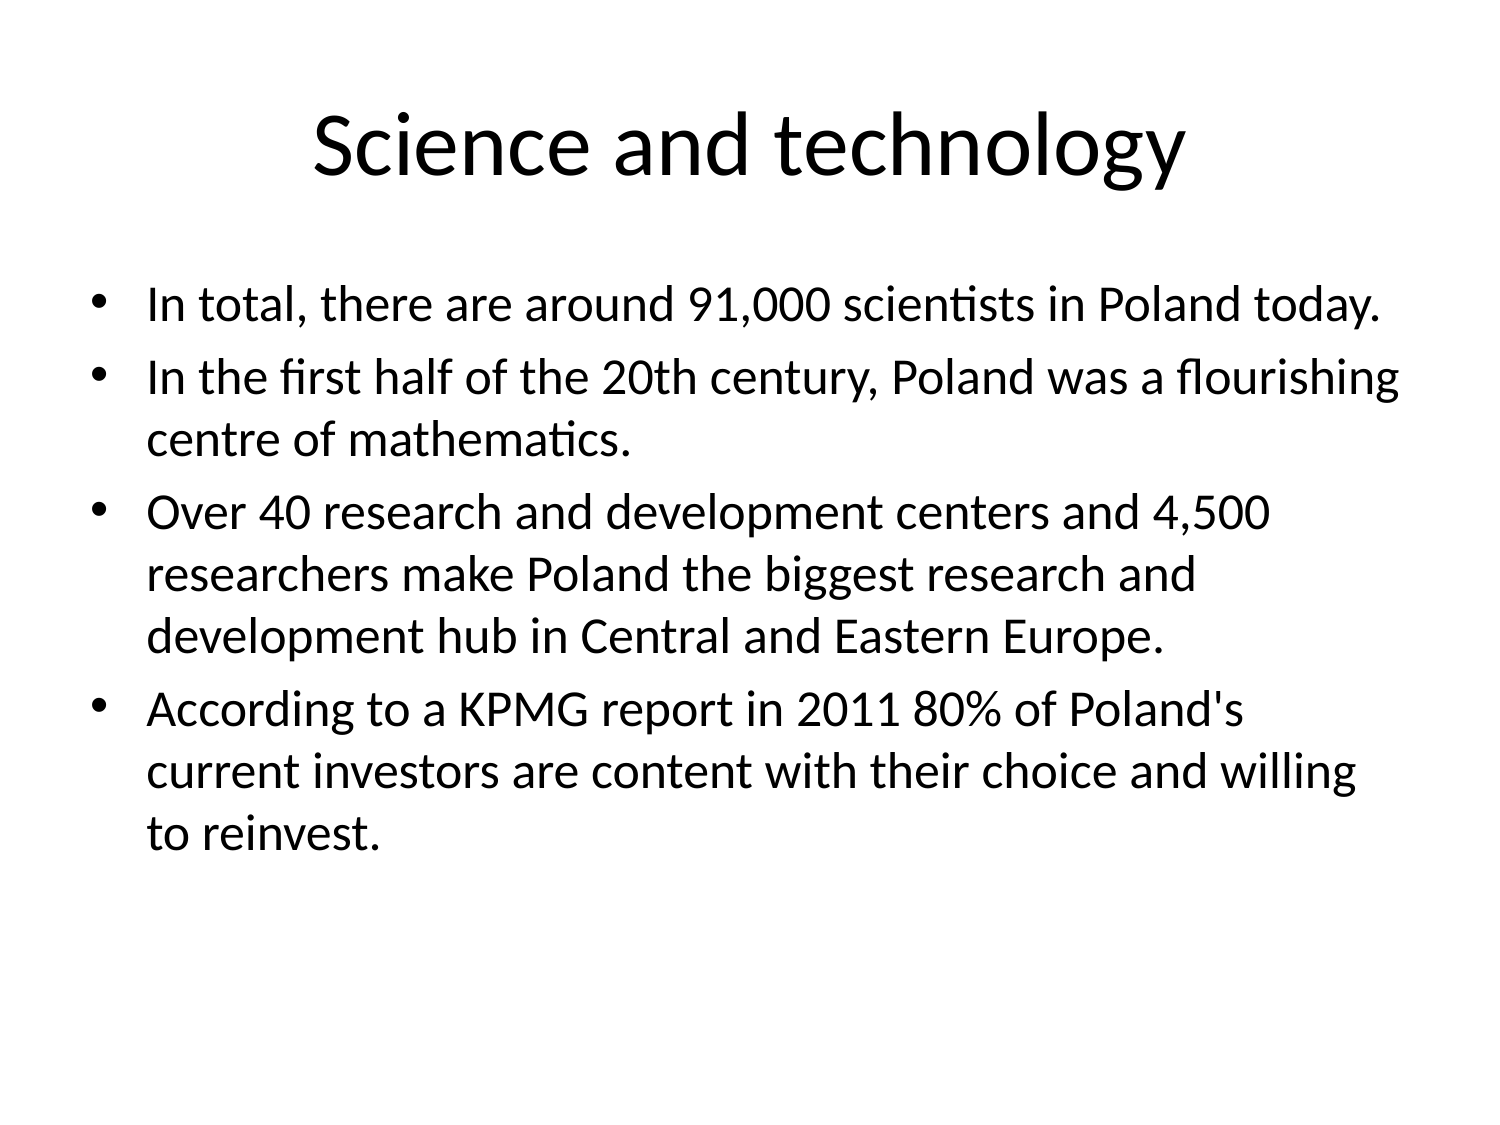

# Science and technology
In total, there are around 91,000 scientists in Poland today.
In the first half of the 20th century, Poland was a flourishing centre of mathematics.
Over 40 research and development centers and 4,500 researchers make Poland the biggest research and development hub in Central and Eastern Europe.
According to a KPMG report in 2011 80% of Poland's current investors are content with their choice and willing to reinvest.